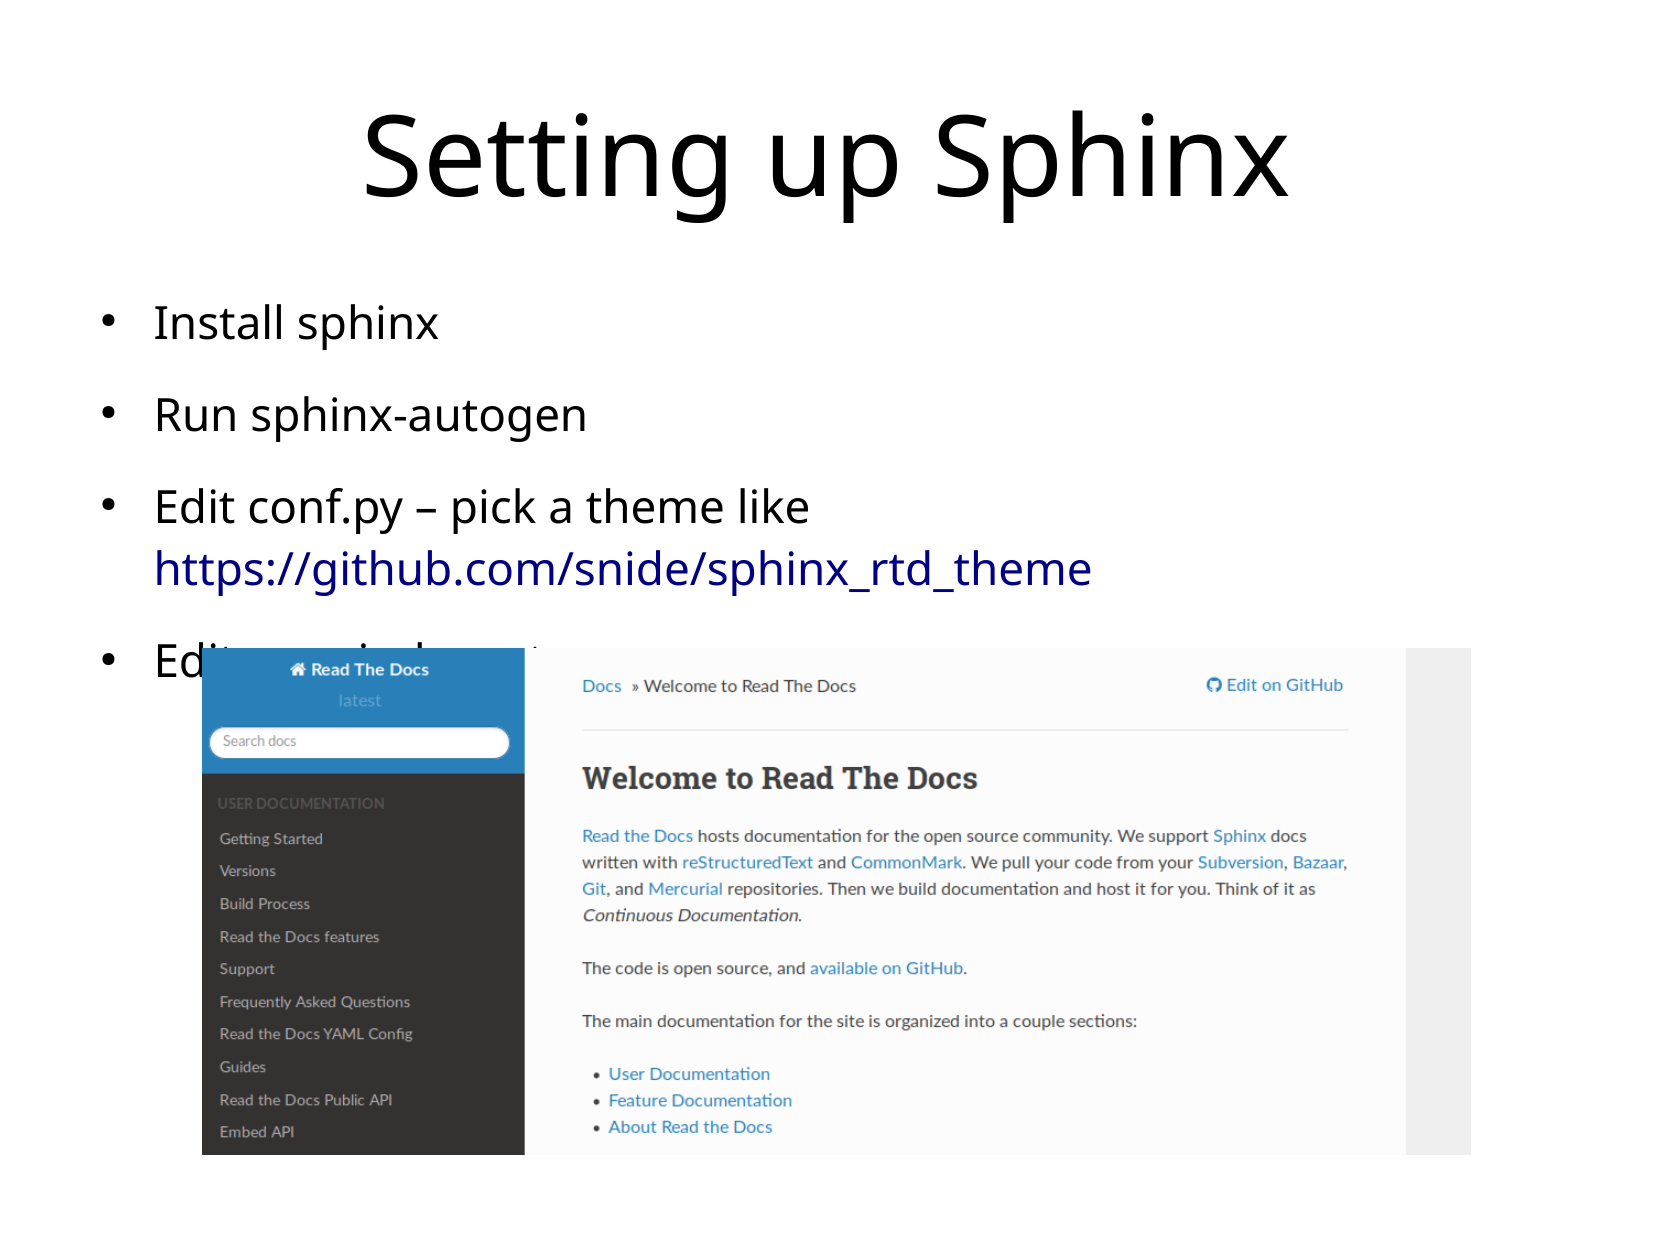

# Setting up Sphinx
Install sphinx
Run sphinx-autogen
Edit conf.py – pick a theme like https://github.com/snide/sphinx_rtd_theme
Edit your index.rst